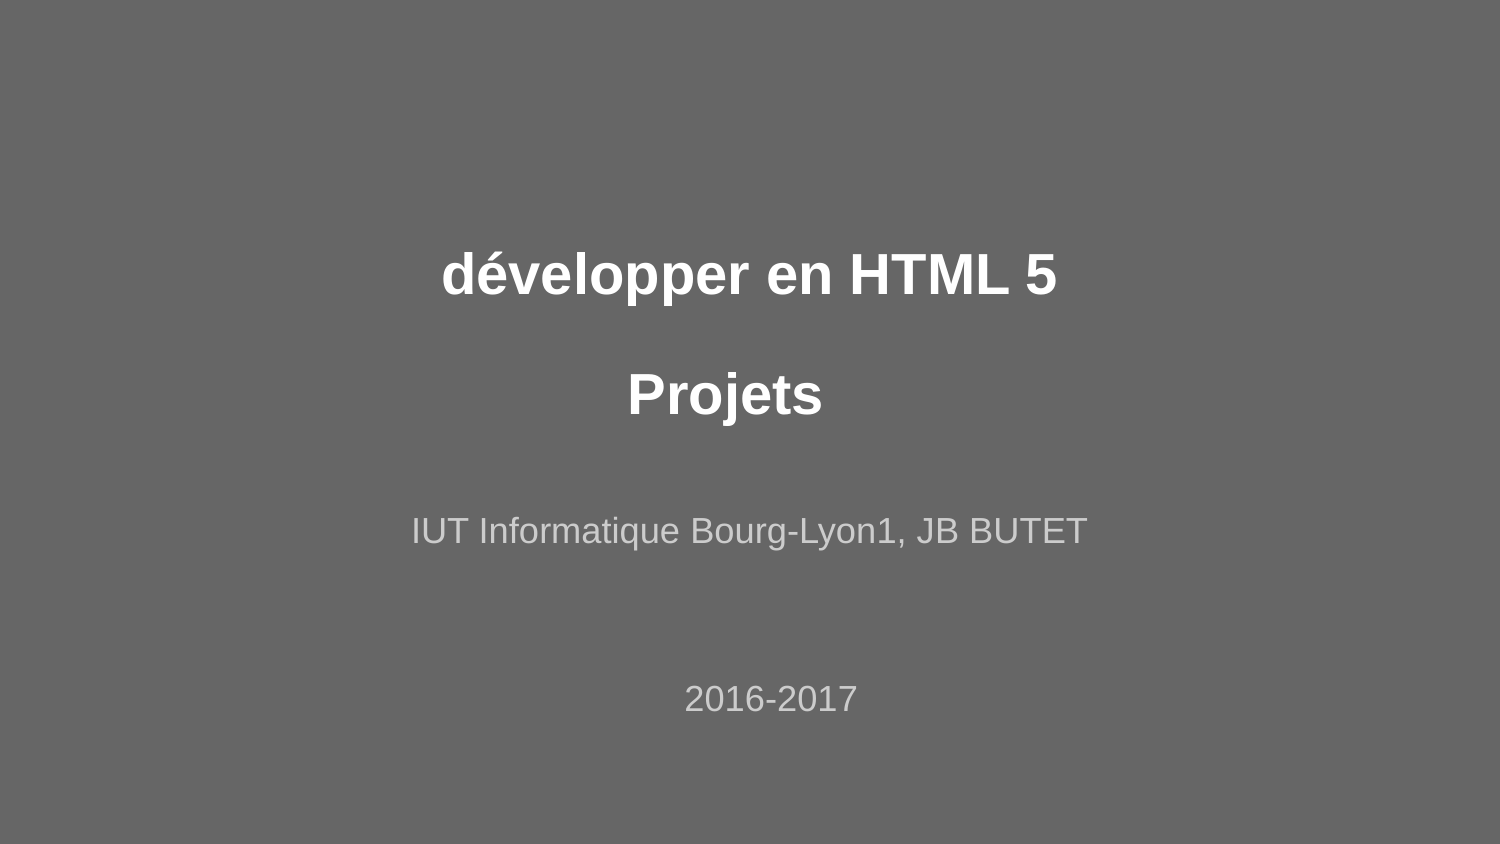

# développer en HTML 5 Projets
IUT Informatique Bourg-Lyon1, JB BUTET
2016-2017